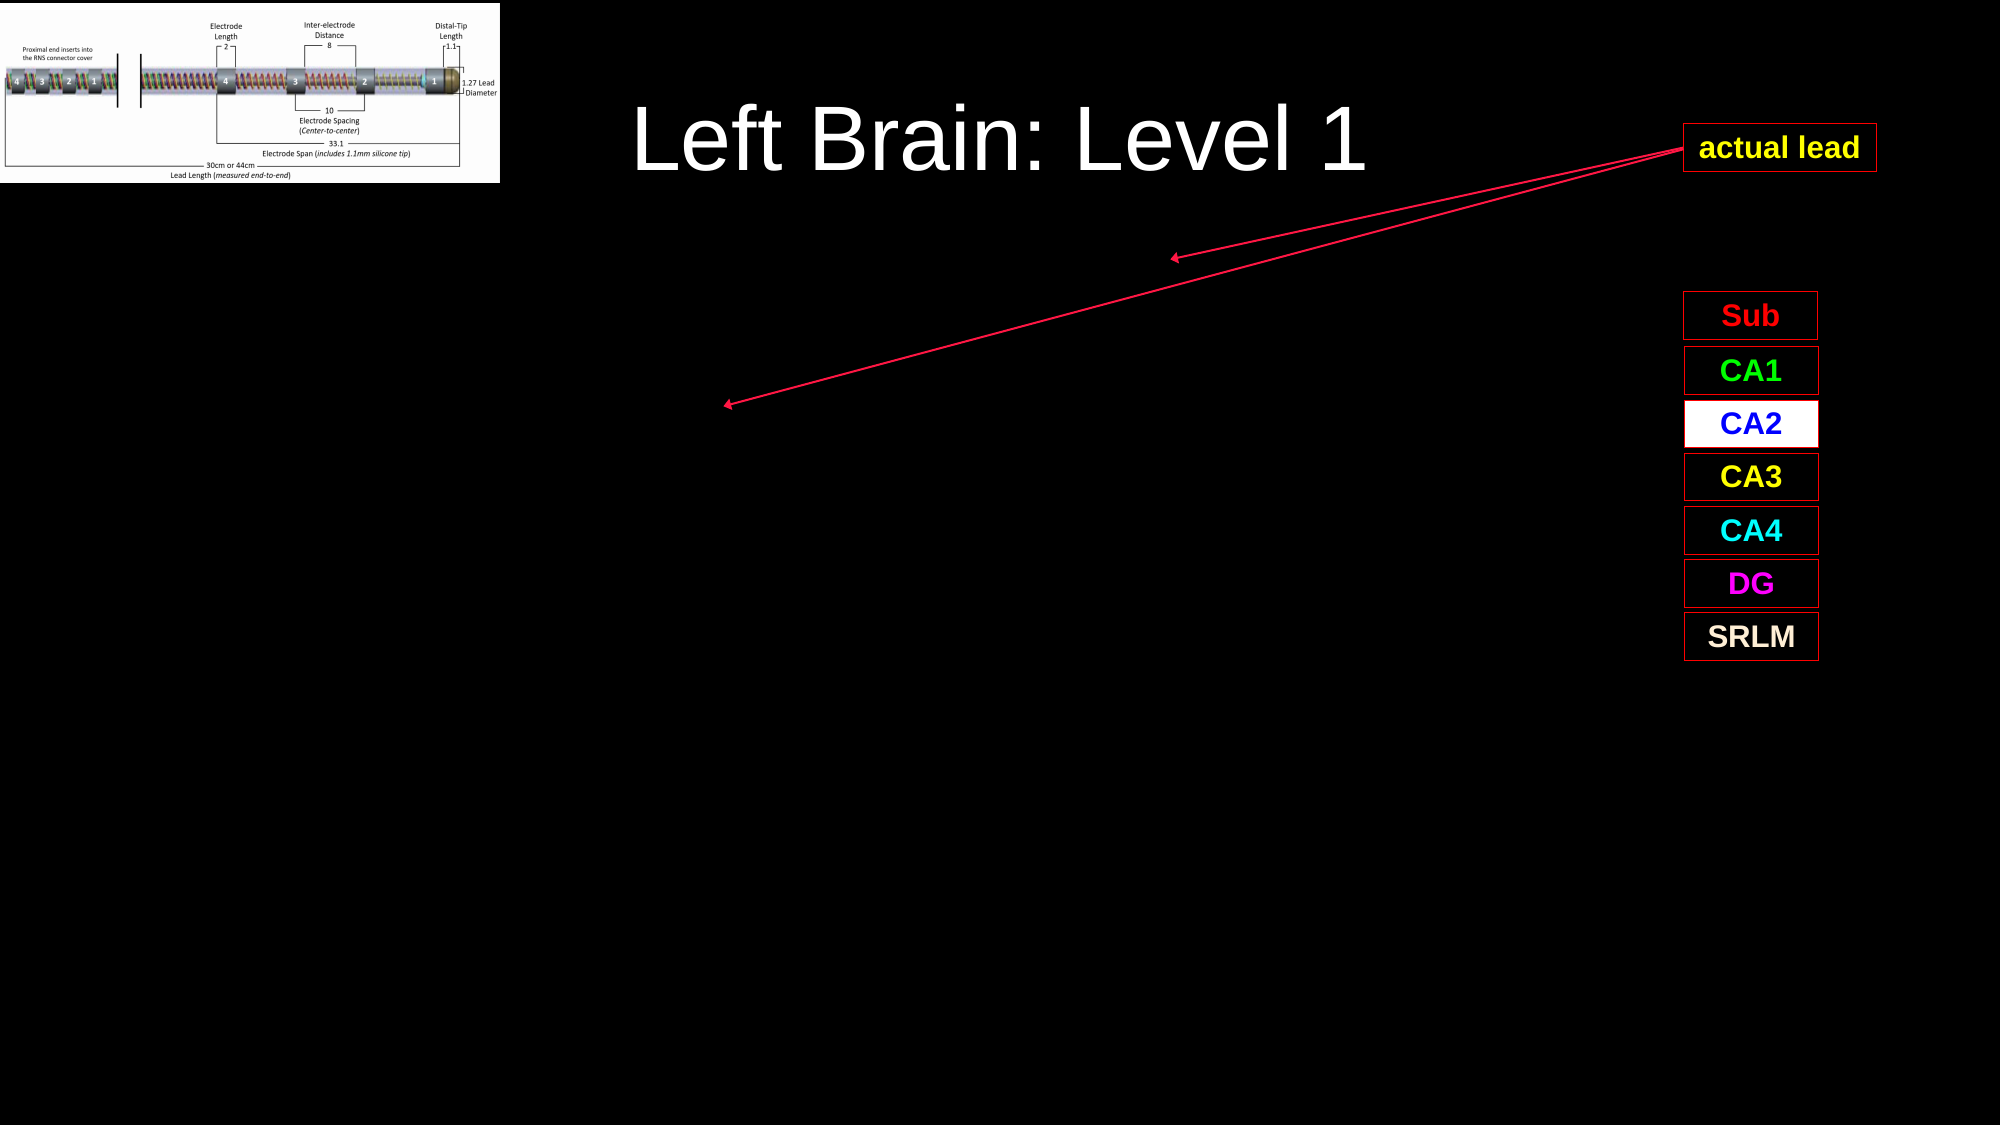

# Left Brain: Level 1
actual lead
Sub
CA1
CA2
CA3
CA4
DG
SRLM